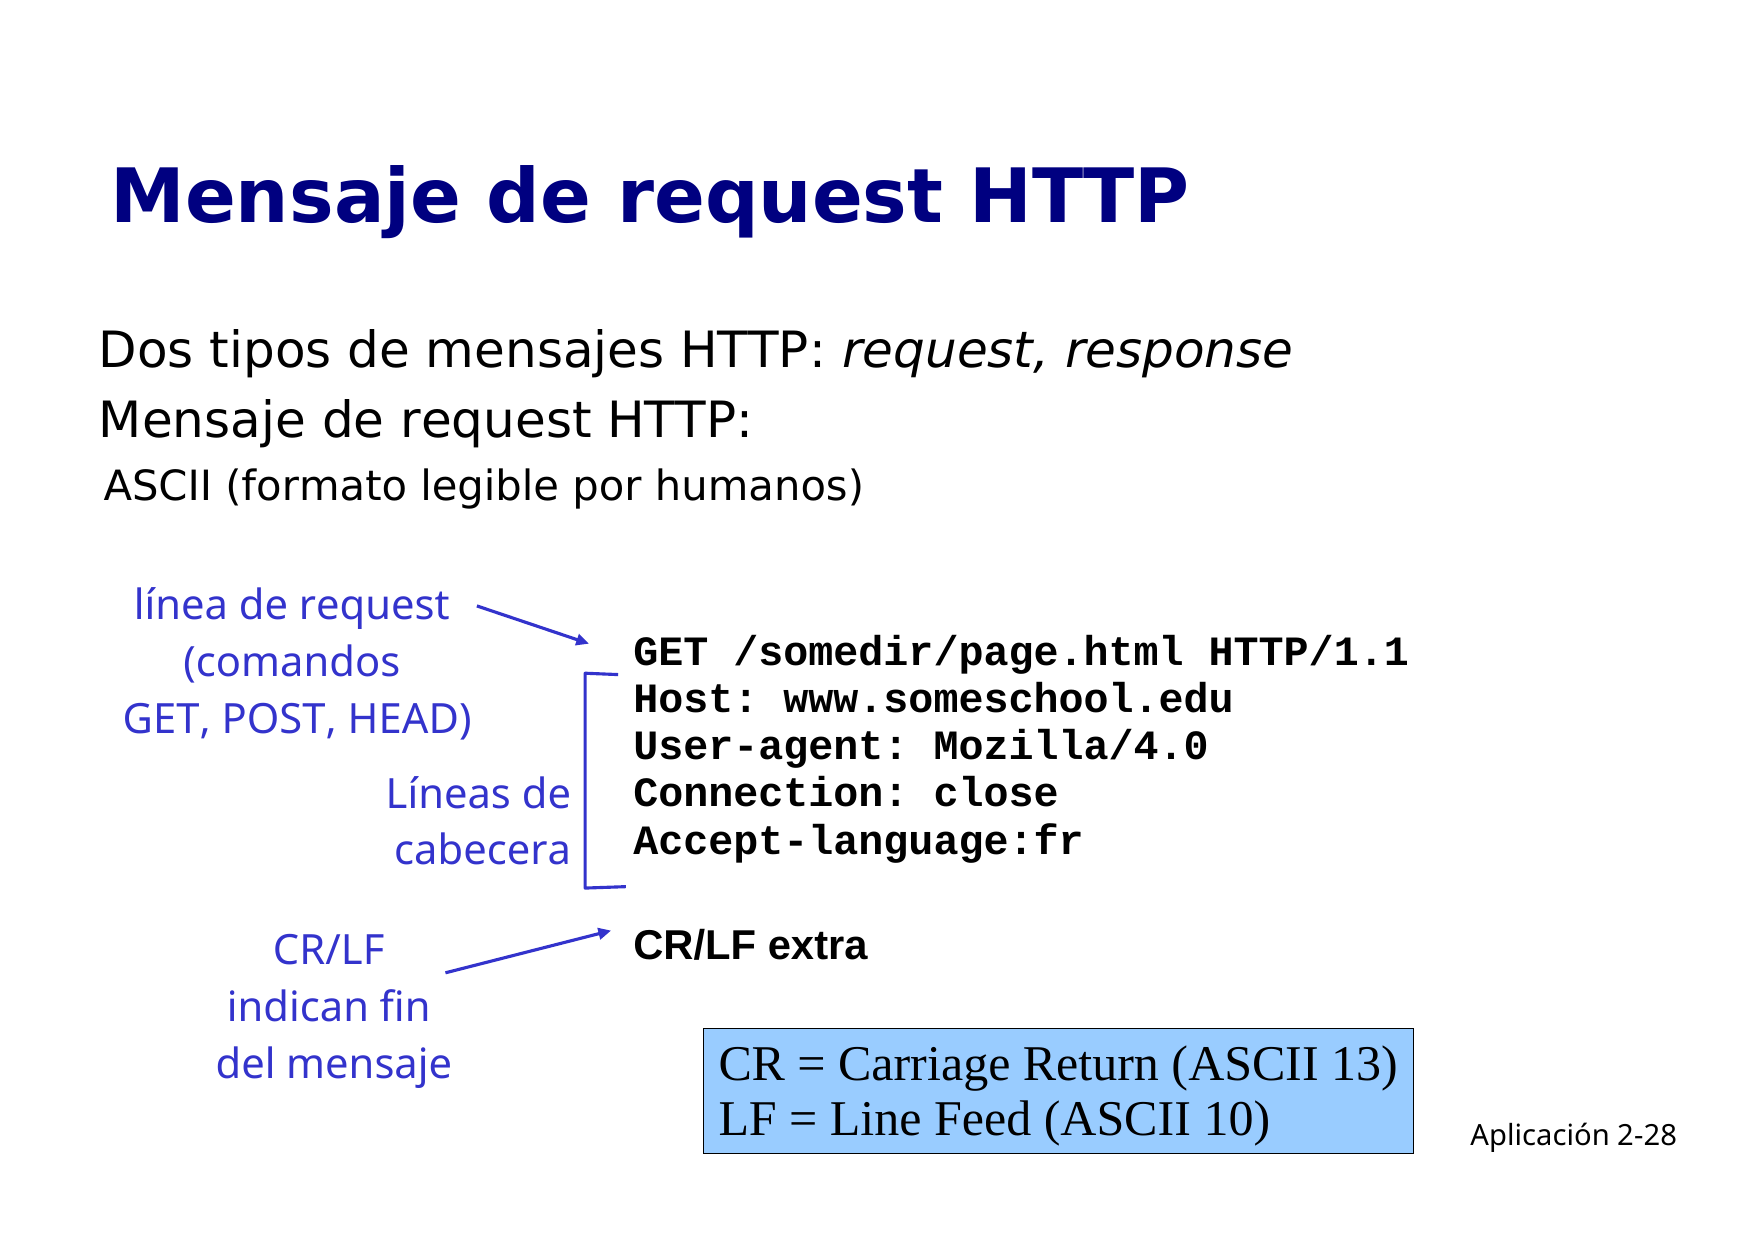

# Mensaje de request HTTP
Dos tipos de mensajes HTTP: request, response
Mensaje de request HTTP:
ASCII (formato legible por humanos)
línea de request
(comandos
GET, POST, HEAD)
GET /somedir/page.html HTTP/1.1
Host: www.someschool.edu
User-agent: Mozilla/4.0
Connection: close
Accept-language:fr
CR/LF extra
Líneas de
cabecera
CR/LF
indican fin
del mensaje
CR = Carriage Return (ASCII 13)
LF = Line Feed (ASCII 10)